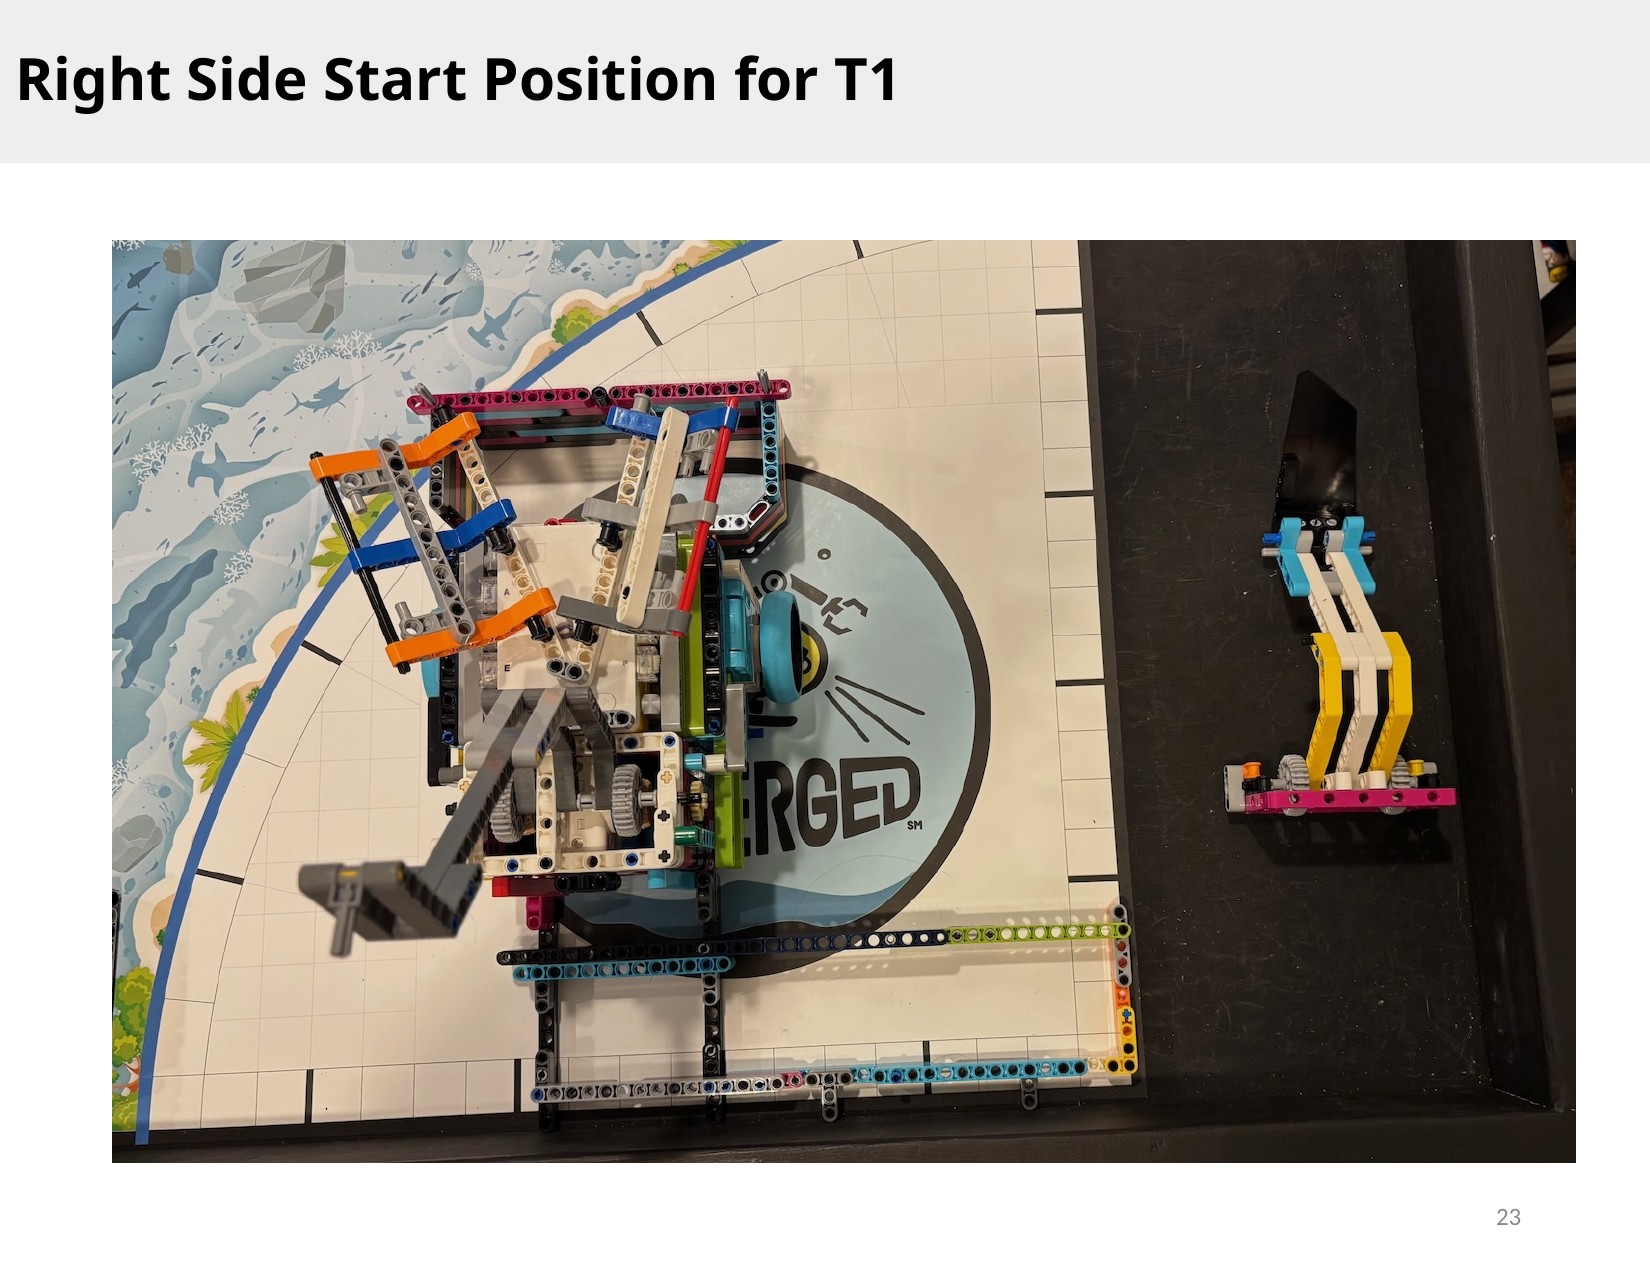

# Right Side Start Position for T1
23